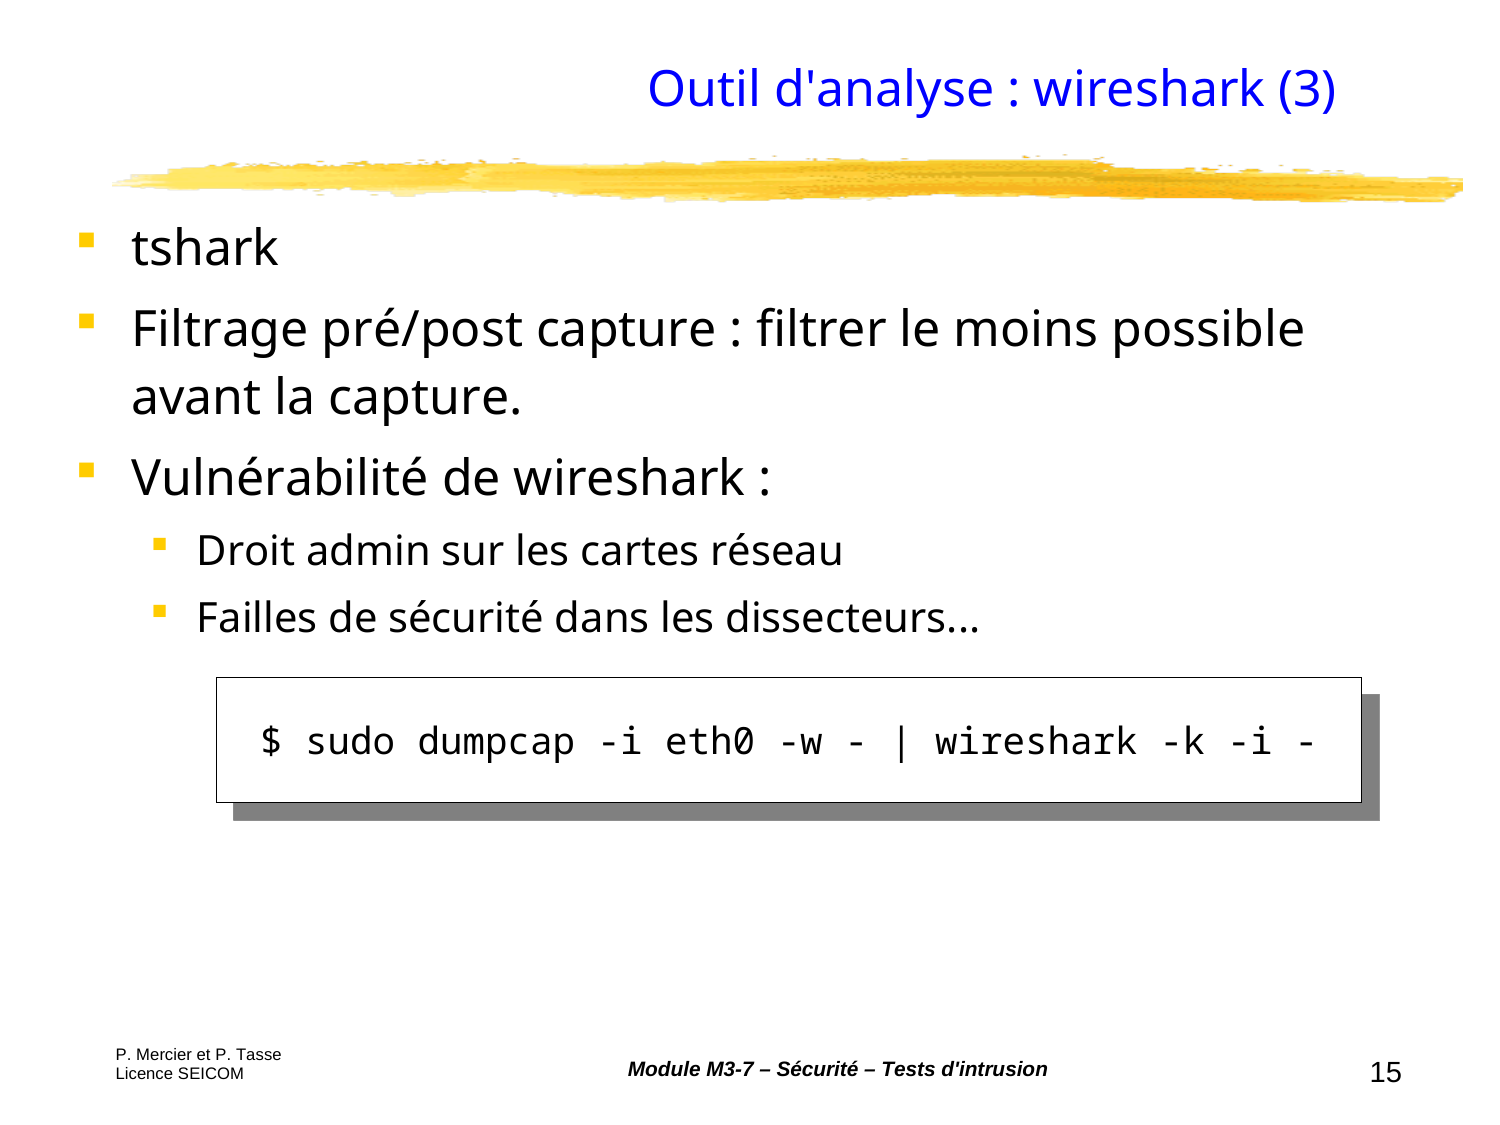

# Outil d'analyse : wireshark (3)
tshark
Filtrage pré/post capture : filtrer le moins possible avant la capture.
Vulnérabilité de wireshark :
Droit admin sur les cartes réseau
Failles de sécurité dans les dissecteurs...
$ sudo dumpcap -i eth0 -w - | wireshark -k -i -
15